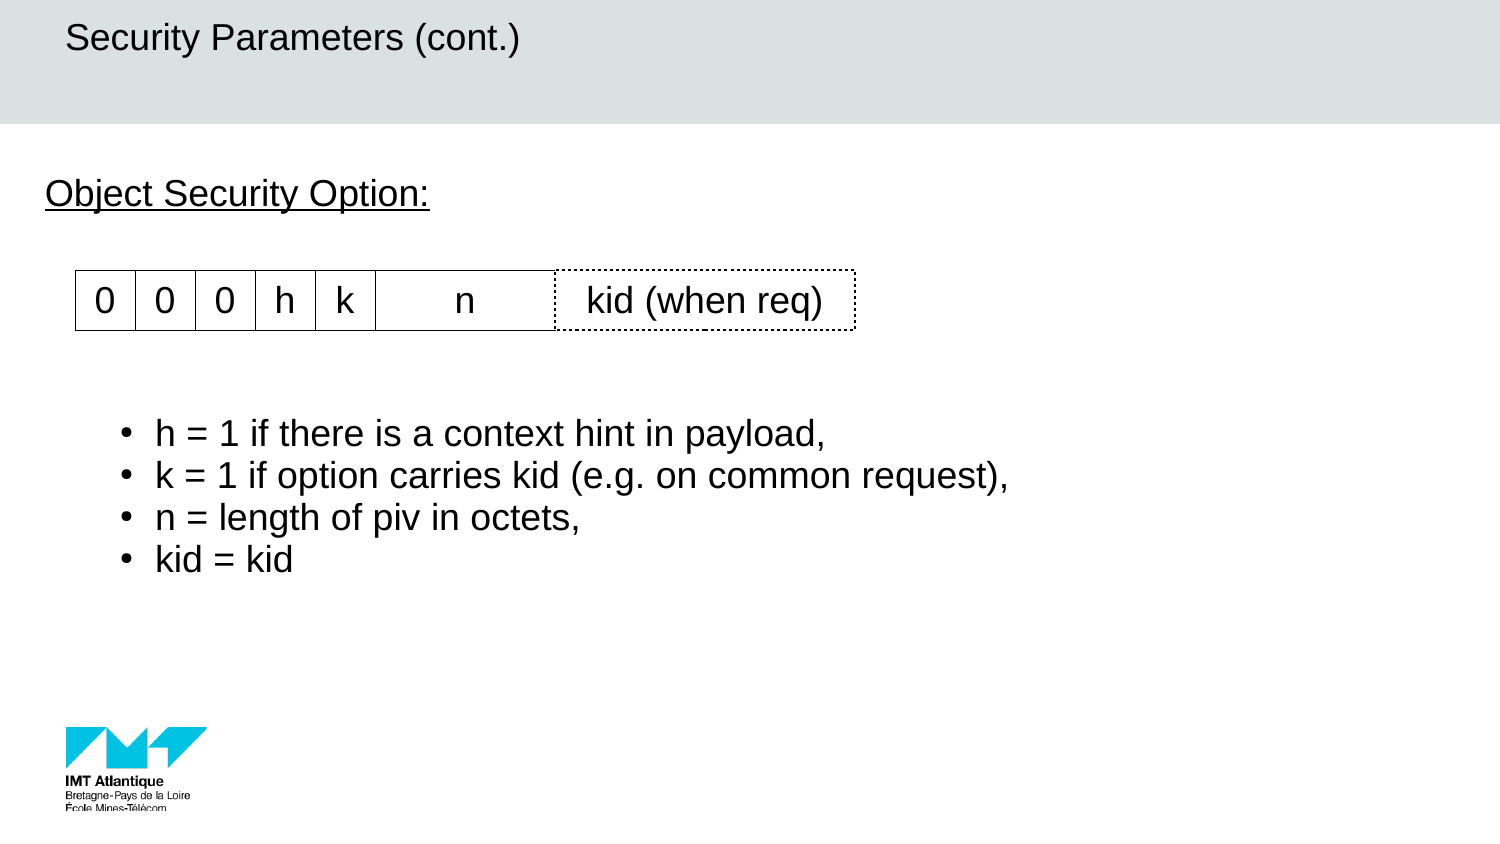

# Security Parameters (cont.)
Object Security Option:
0
0
0
h
k
n
kid (when req)
h = 1 if there is a context hint in payload,
k = 1 if option carries kid (e.g. on common request),
n = length of piv in octets,
kid = kid